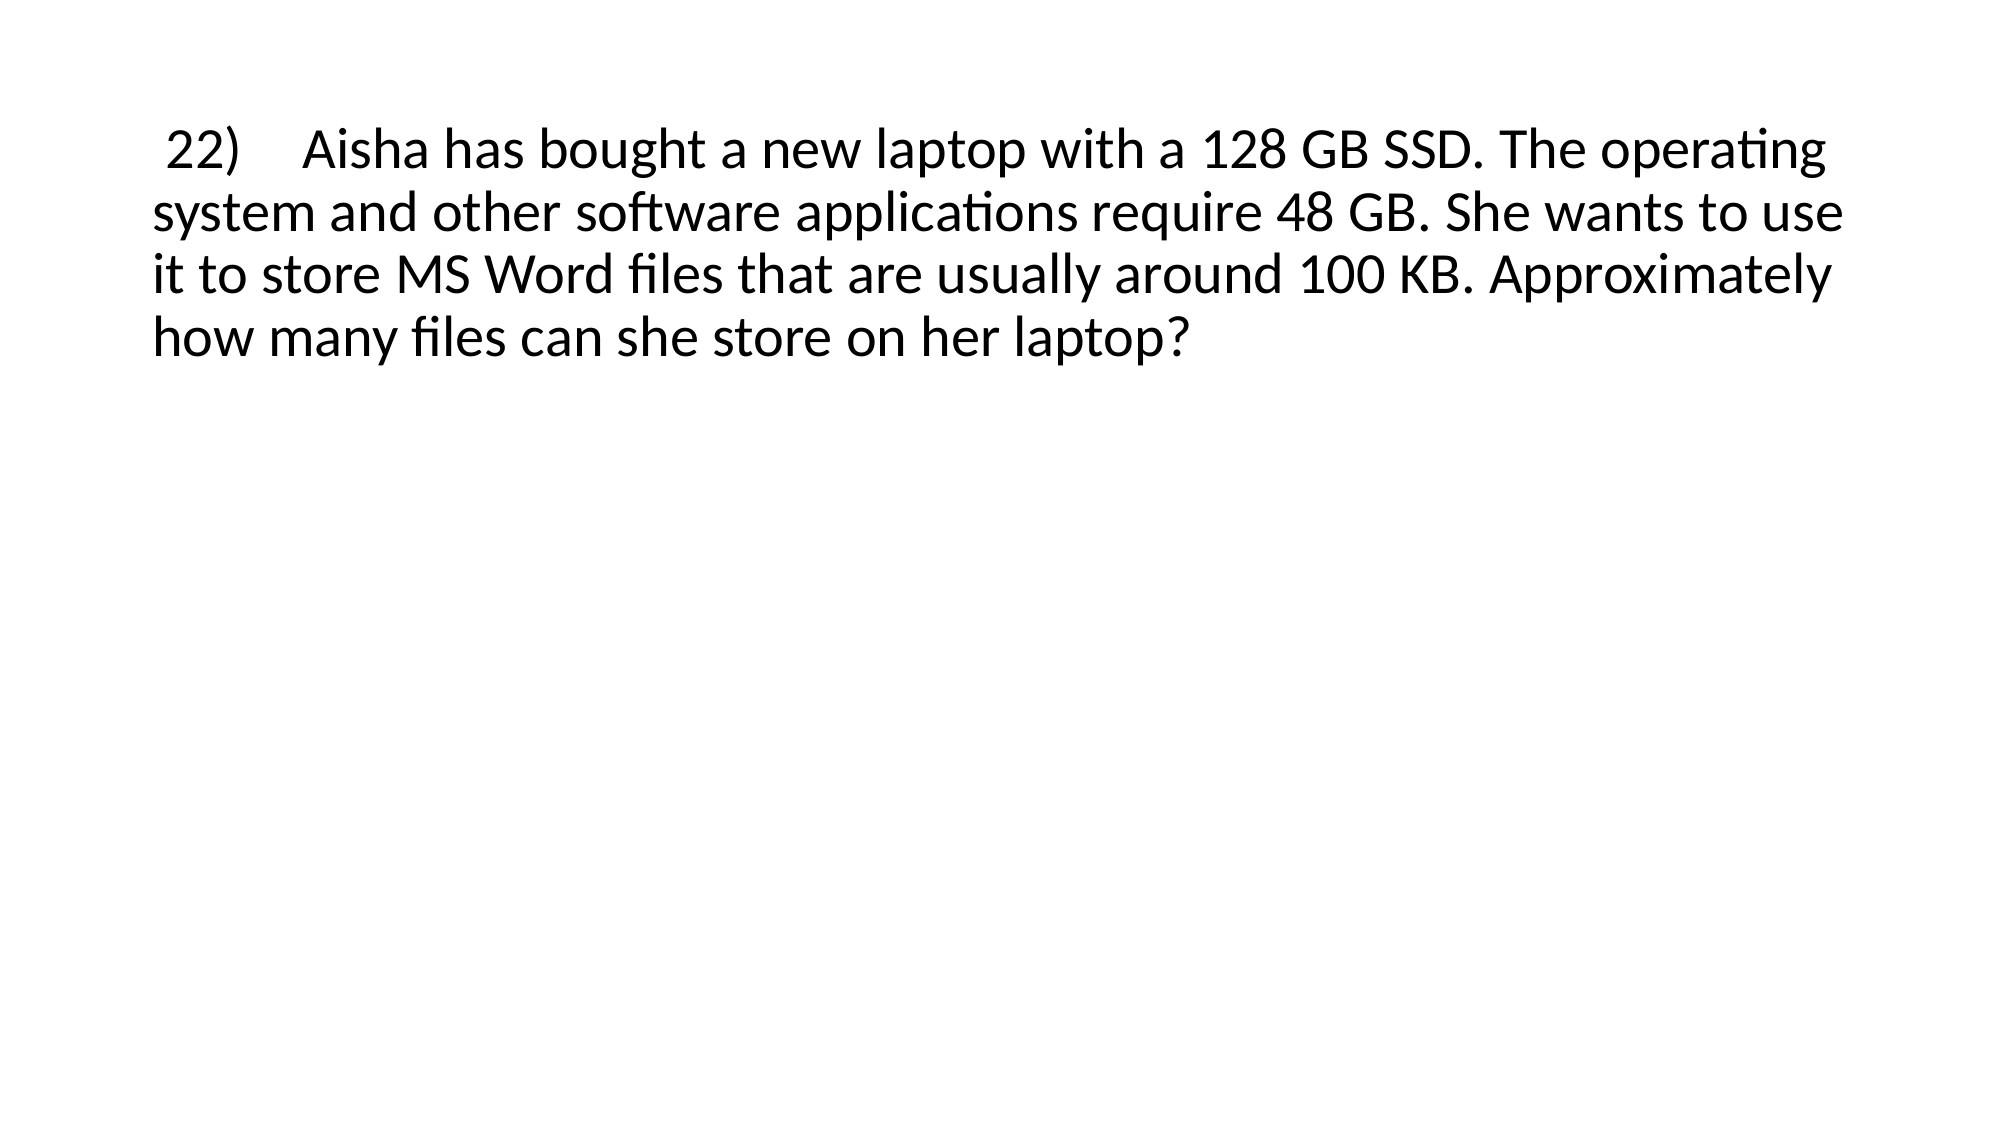

# 22)	Aisha has bought a new laptop with a 128 GB SSD. The operating system and other software applications require 48 GB. She wants to use it to store MS Word files that are usually around 100 KB. Approximately how many files can she store on her laptop?